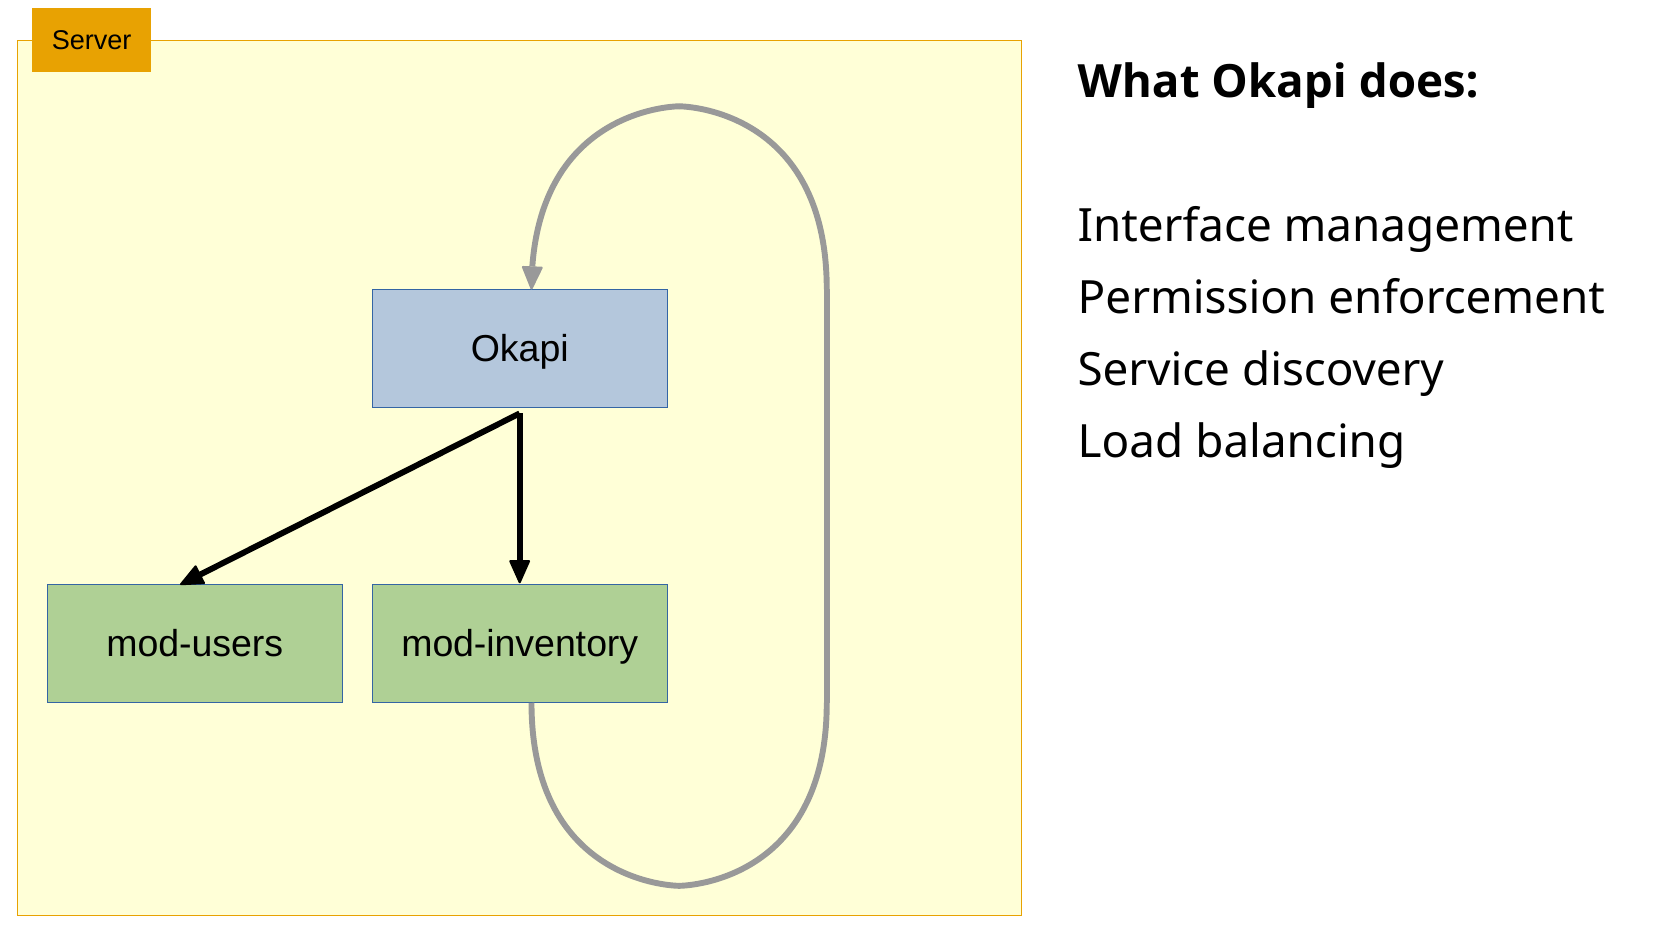

Server
What Okapi does:
Interface management
Permission enforcement
Service discovery
Load balancing
Okapi
mod-users
mod-inventory